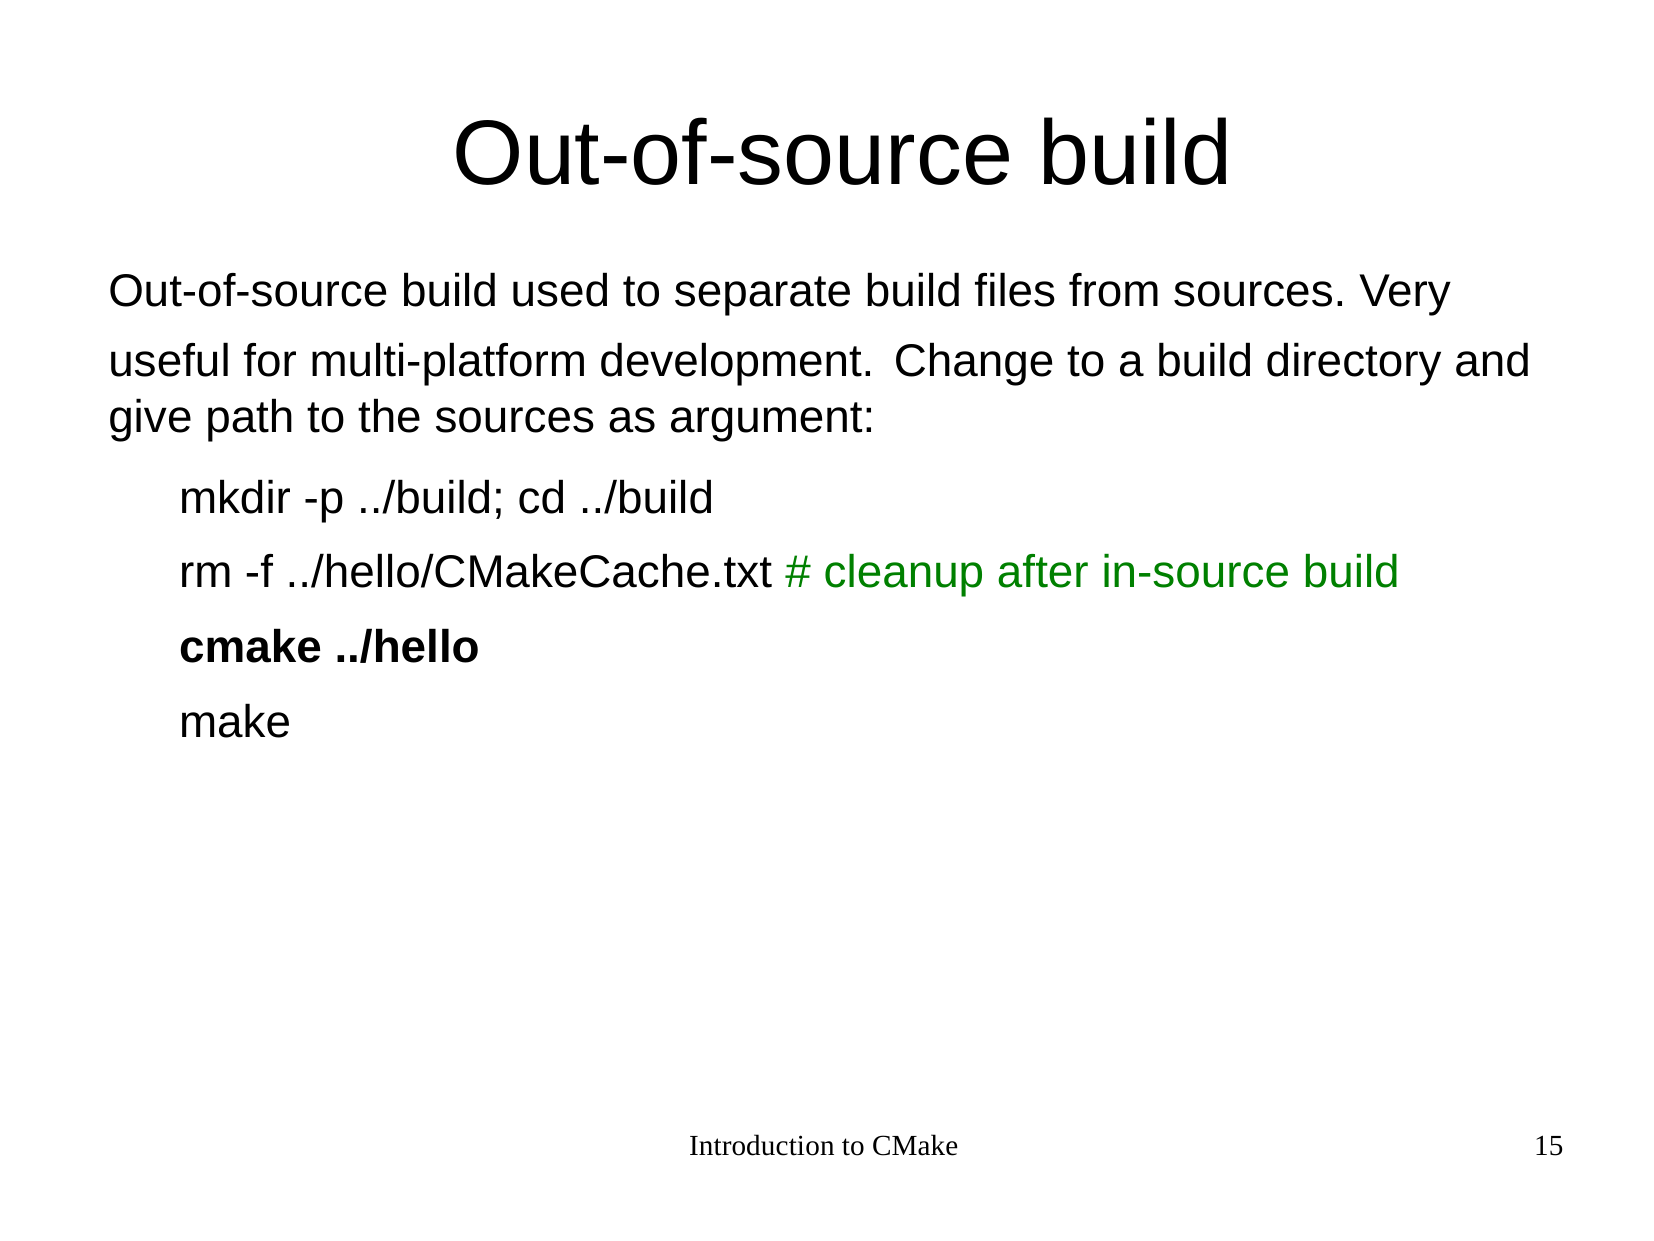

# Out-of-source build
Out-of-source build used to separate build files from sources. Very useful for multi-platform development. Change to a build directory and give path to the sources as argument:
mkdir -p ../build; cd ../build
rm -f ../hello/CMakeCache.txt # cleanup after in-source build
cmake ../hello
make
Introduction to CMake
15